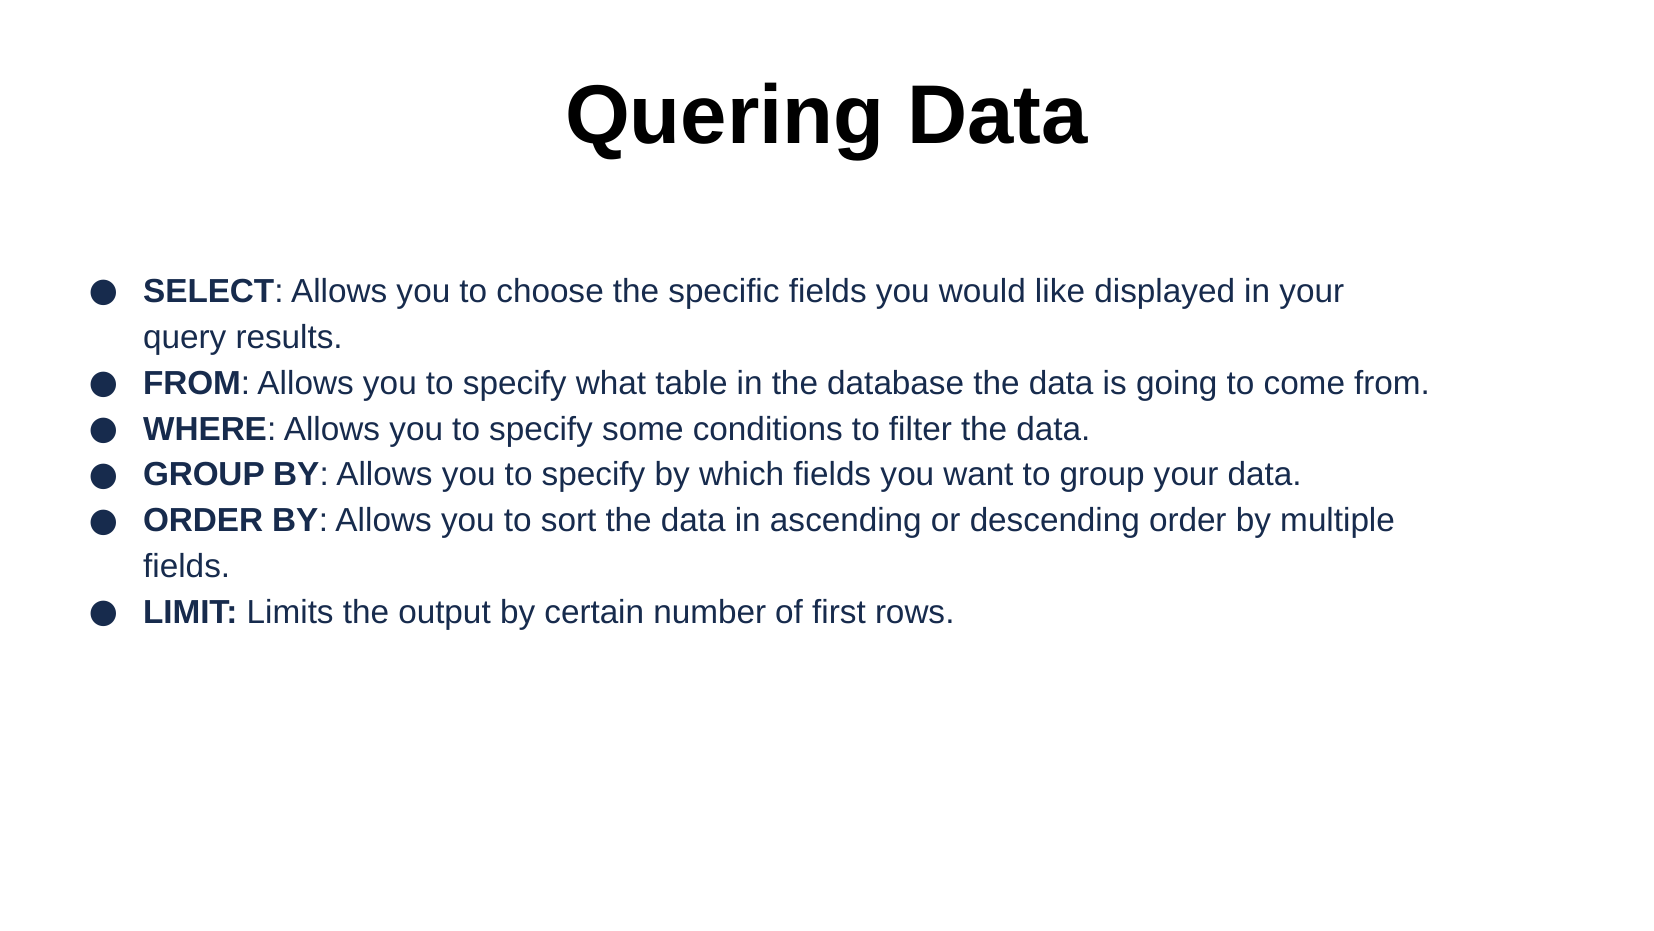

# Quering Data
SELECT: Allows you to choose the specific fields you would like displayed in your query results.
FROM: Allows you to specify what table in the database the data is going to come from.
WHERE: Allows you to specify some conditions to filter the data.
GROUP BY: Allows you to specify by which fields you want to group your data.
ORDER BY: Allows you to sort the data in ascending or descending order by multiple fields.
LIMIT: Limits the output by certain number of first rows.